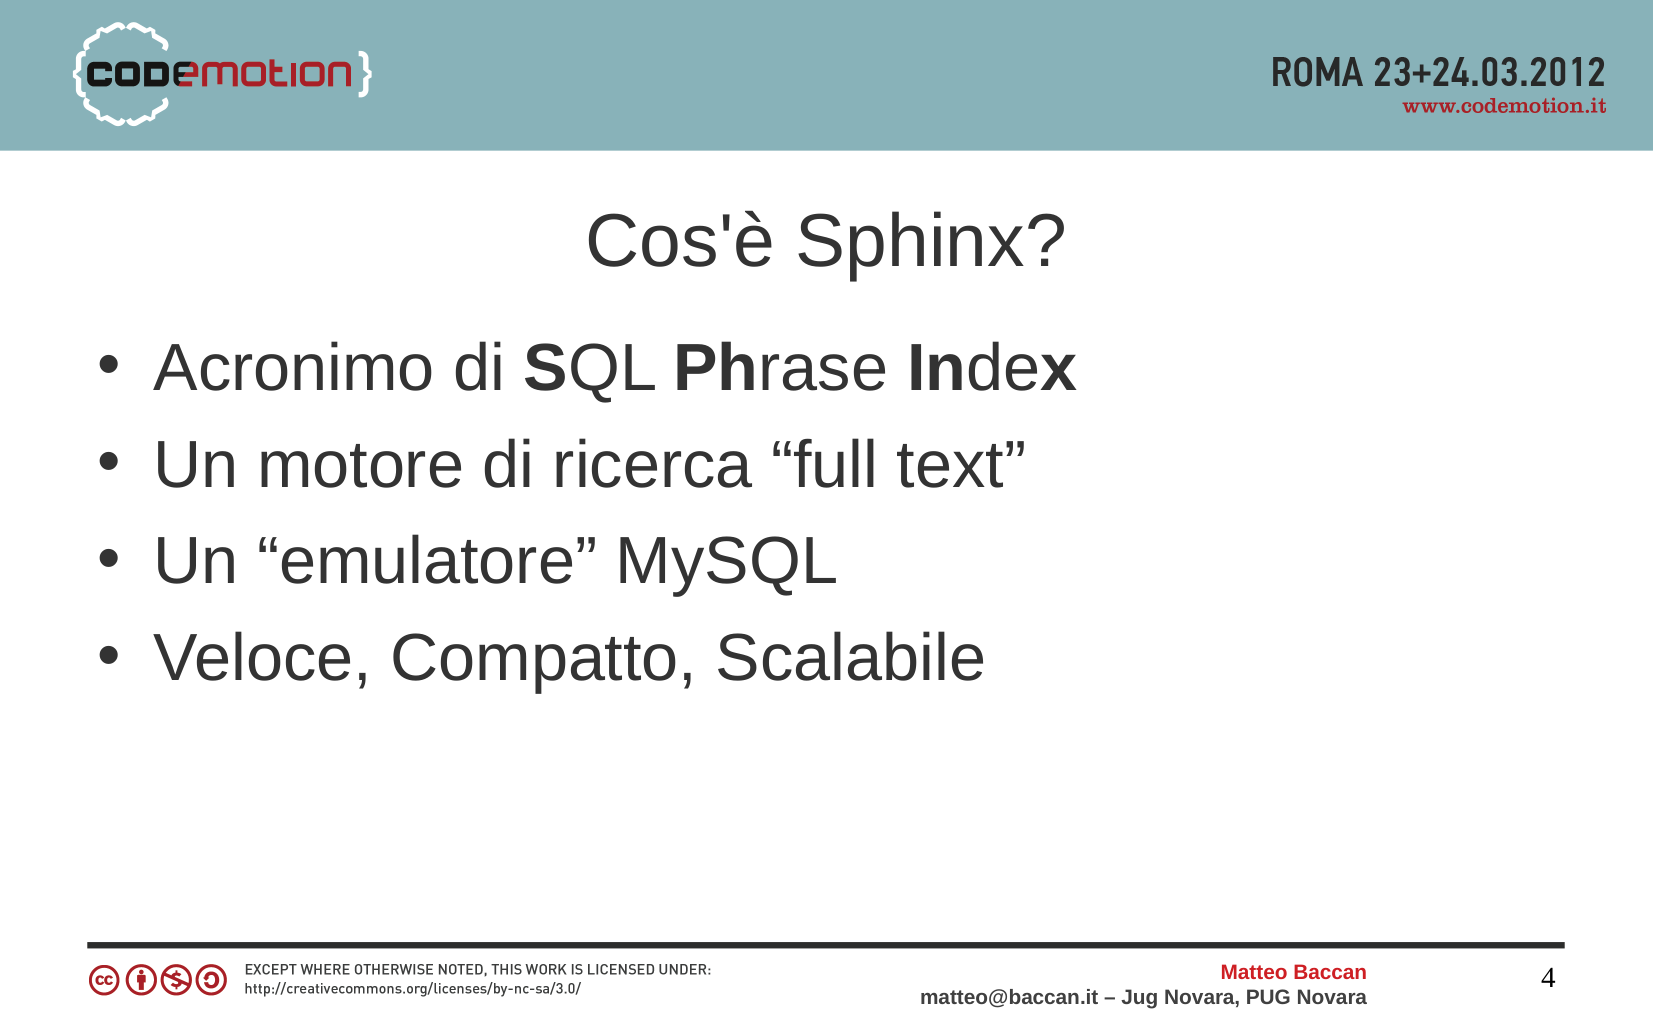

# Cos'è Sphinx?
Acronimo di SQL Phrase Index
Un motore di ricerca “full text”
Un “emulatore” MySQL
Veloce, Compatto, Scalabile
4